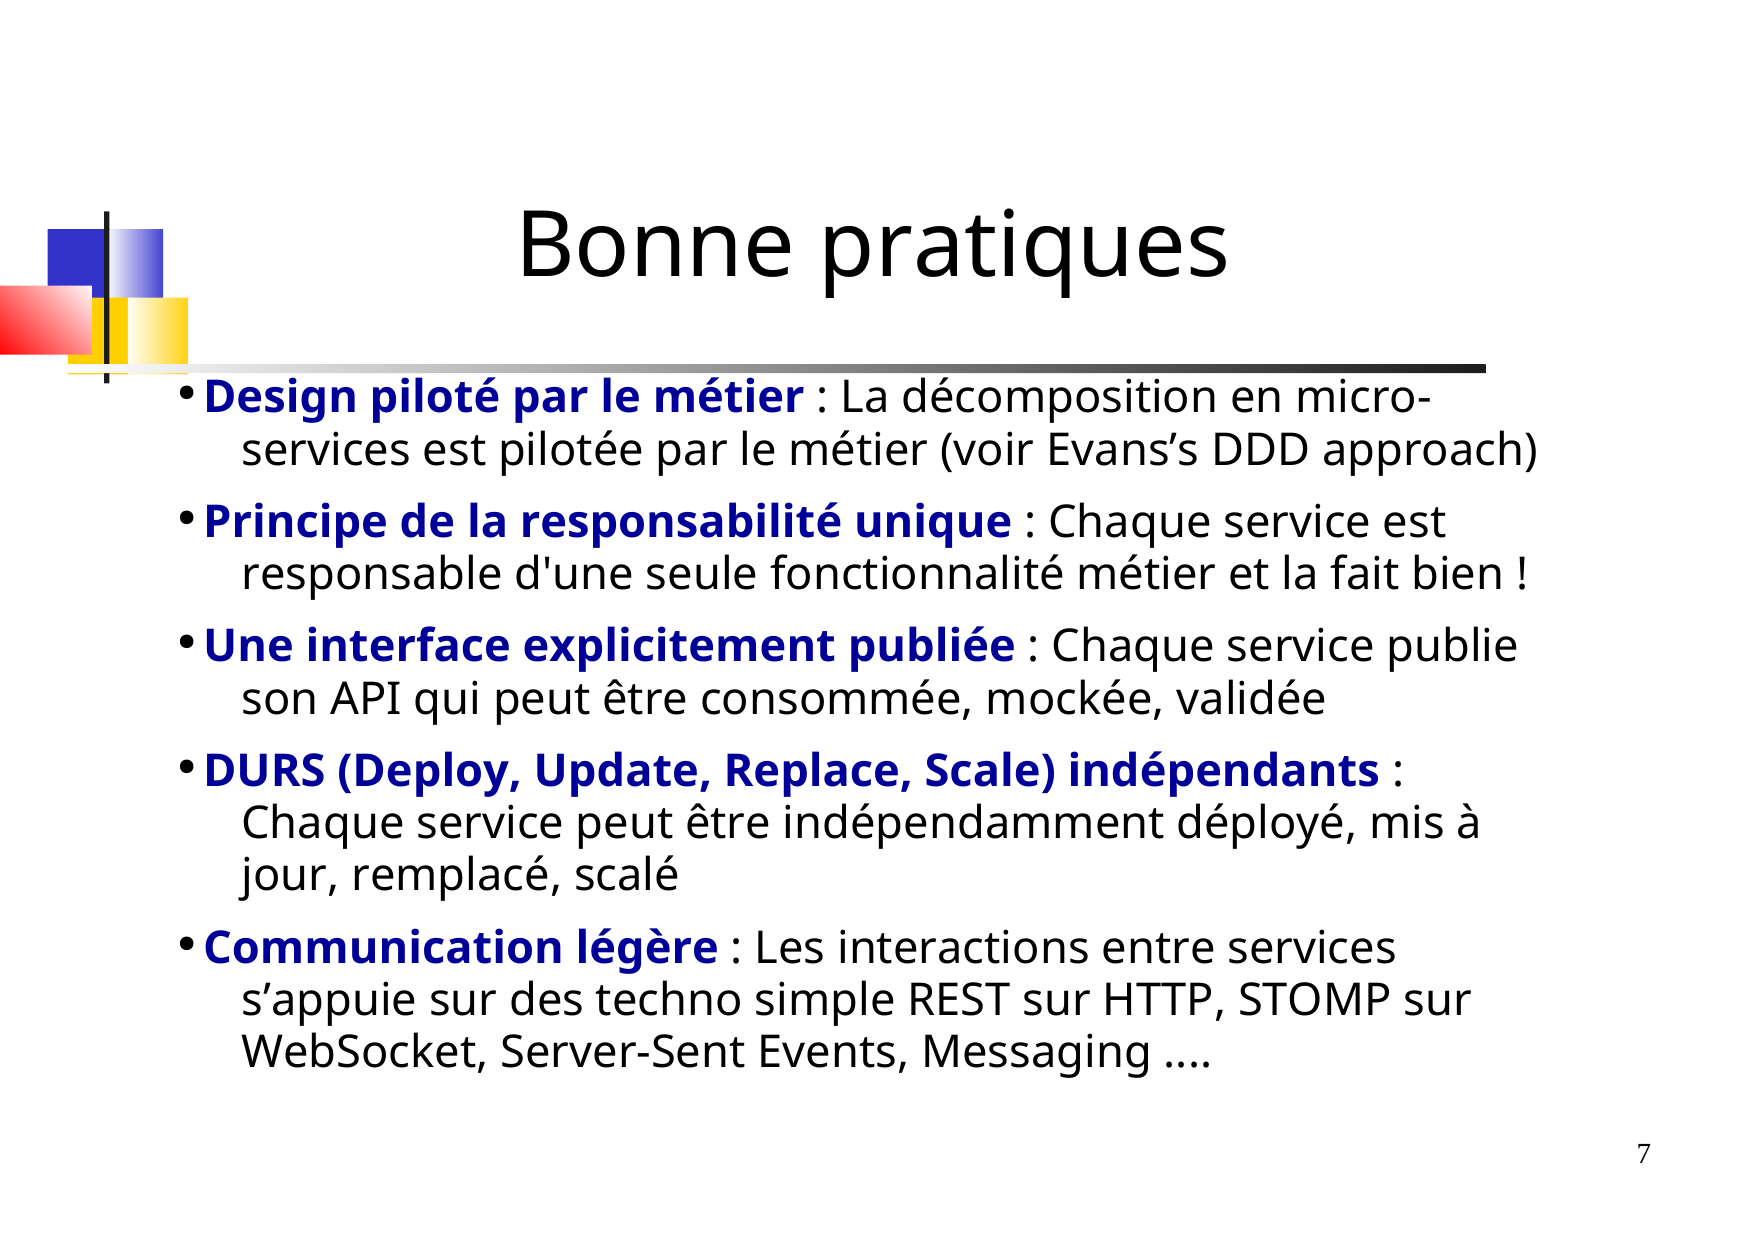

# Bonne pratiques
Design piloté par le métier : La décomposition en micro-services est pilotée par le métier (voir Evans’s DDD approach)
Principe de la responsabilité unique : Chaque service est responsable d'une seule fonctionnalité métier et la fait bien !
Une interface explicitement publiée : Chaque service publie son API qui peut être consommée, mockée, validée
DURS (Deploy, Update, Replace, Scale) indépendants : Chaque service peut être indépendamment déployé, mis à jour, remplacé, scalé
Communication légère : Les interactions entre services s’appuie sur des techno simple REST sur HTTP, STOMP sur WebSocket, Server-Sent Events, Messaging ....